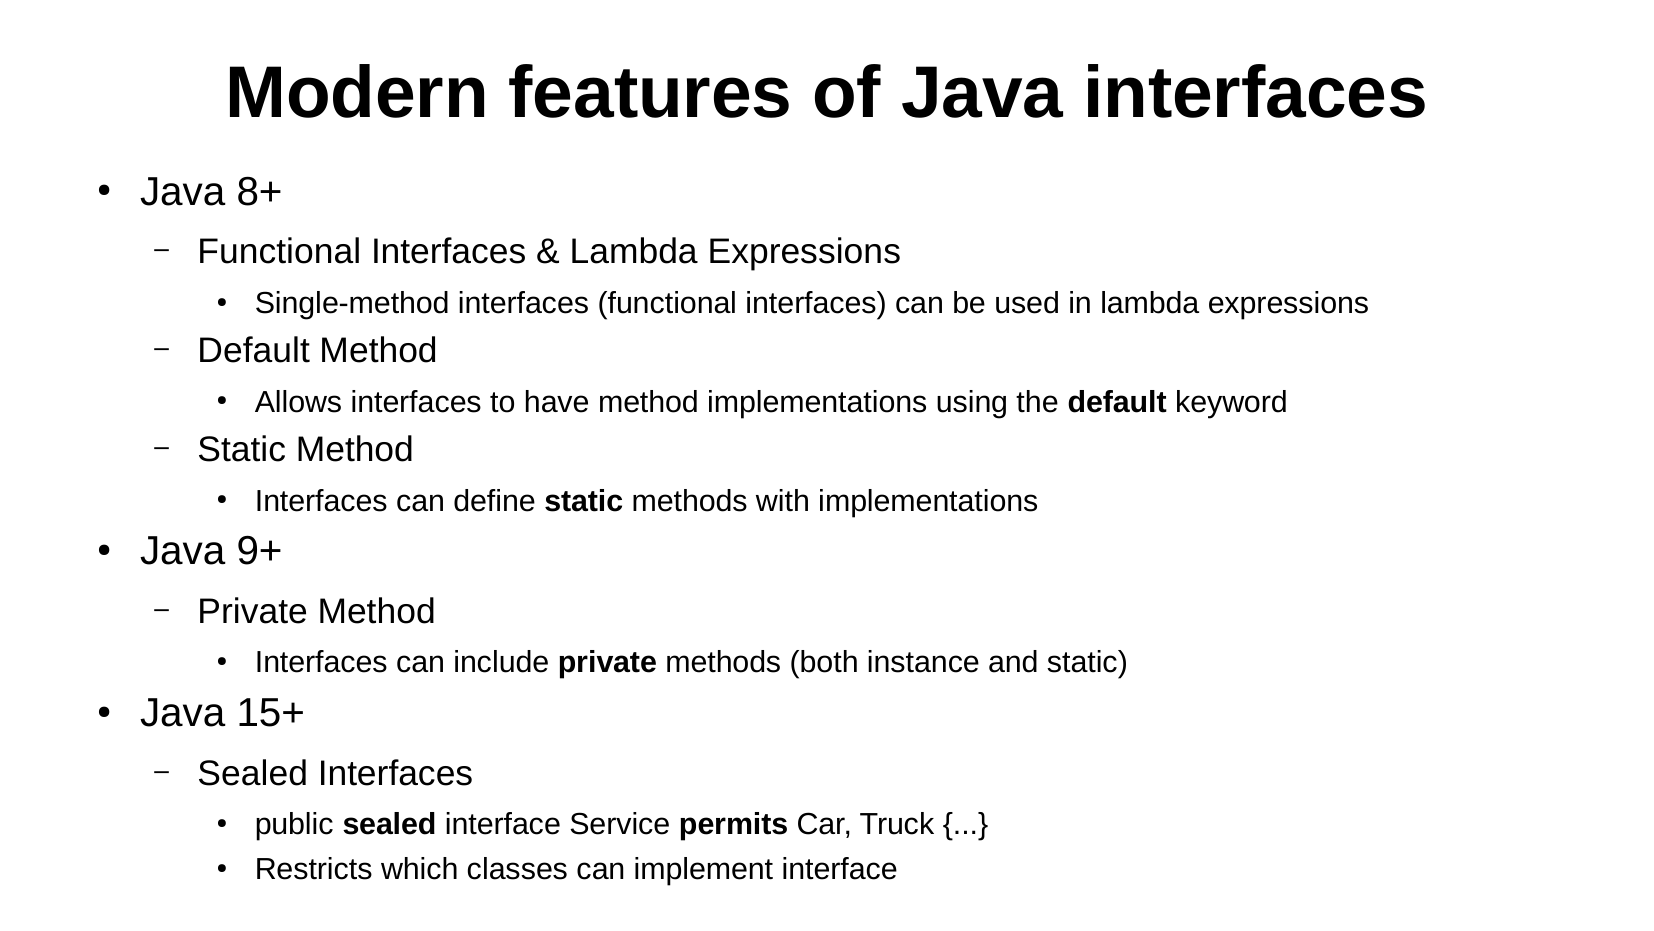

# Modern features of Java interfaces
Java 8+
Functional Interfaces & Lambda Expressions
Single-method interfaces (functional interfaces) can be used in lambda expressions
Default Method
Allows interfaces to have method implementations using the default keyword
Static Method
Interfaces can define static methods with implementations
Java 9+
Private Method
Interfaces can include private methods (both instance and static)
Java 15+
Sealed Interfaces
public sealed interface Service permits Car, Truck {...}
Restricts which classes can implement interface